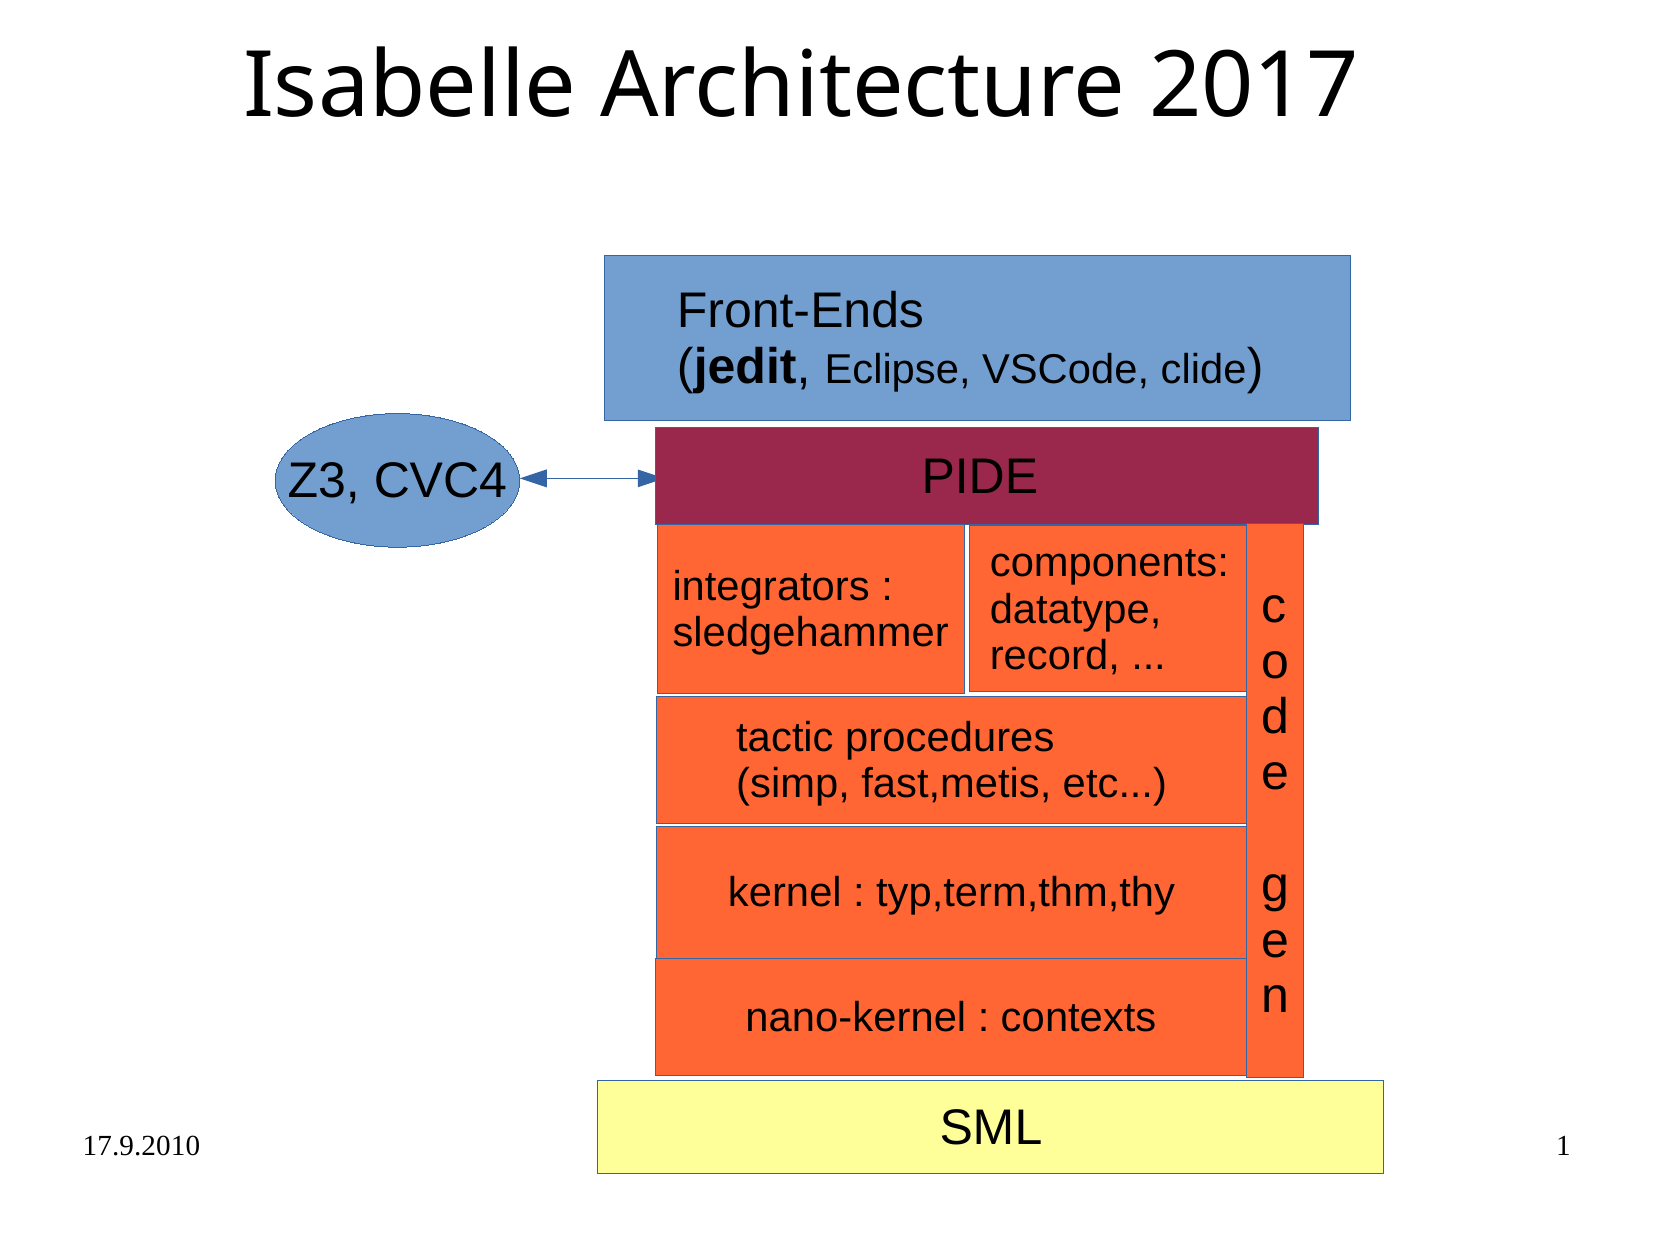

# Isabelle Architecture 2017
Front-Ends
(jedit, Eclipse, VSCode, clide)
Z3, CVC4
PIDE
c
o
d
e
g
e
n
 integrators :
 sledgehammer
components:
datatype,
record, ...
tactic procedures
(simp, fast,metis, etc...)
kernel : typ,term,thm,thy
nano-kernel : contexts
SML
17.9.2010
B. Wolff - Isabelle Framework
1